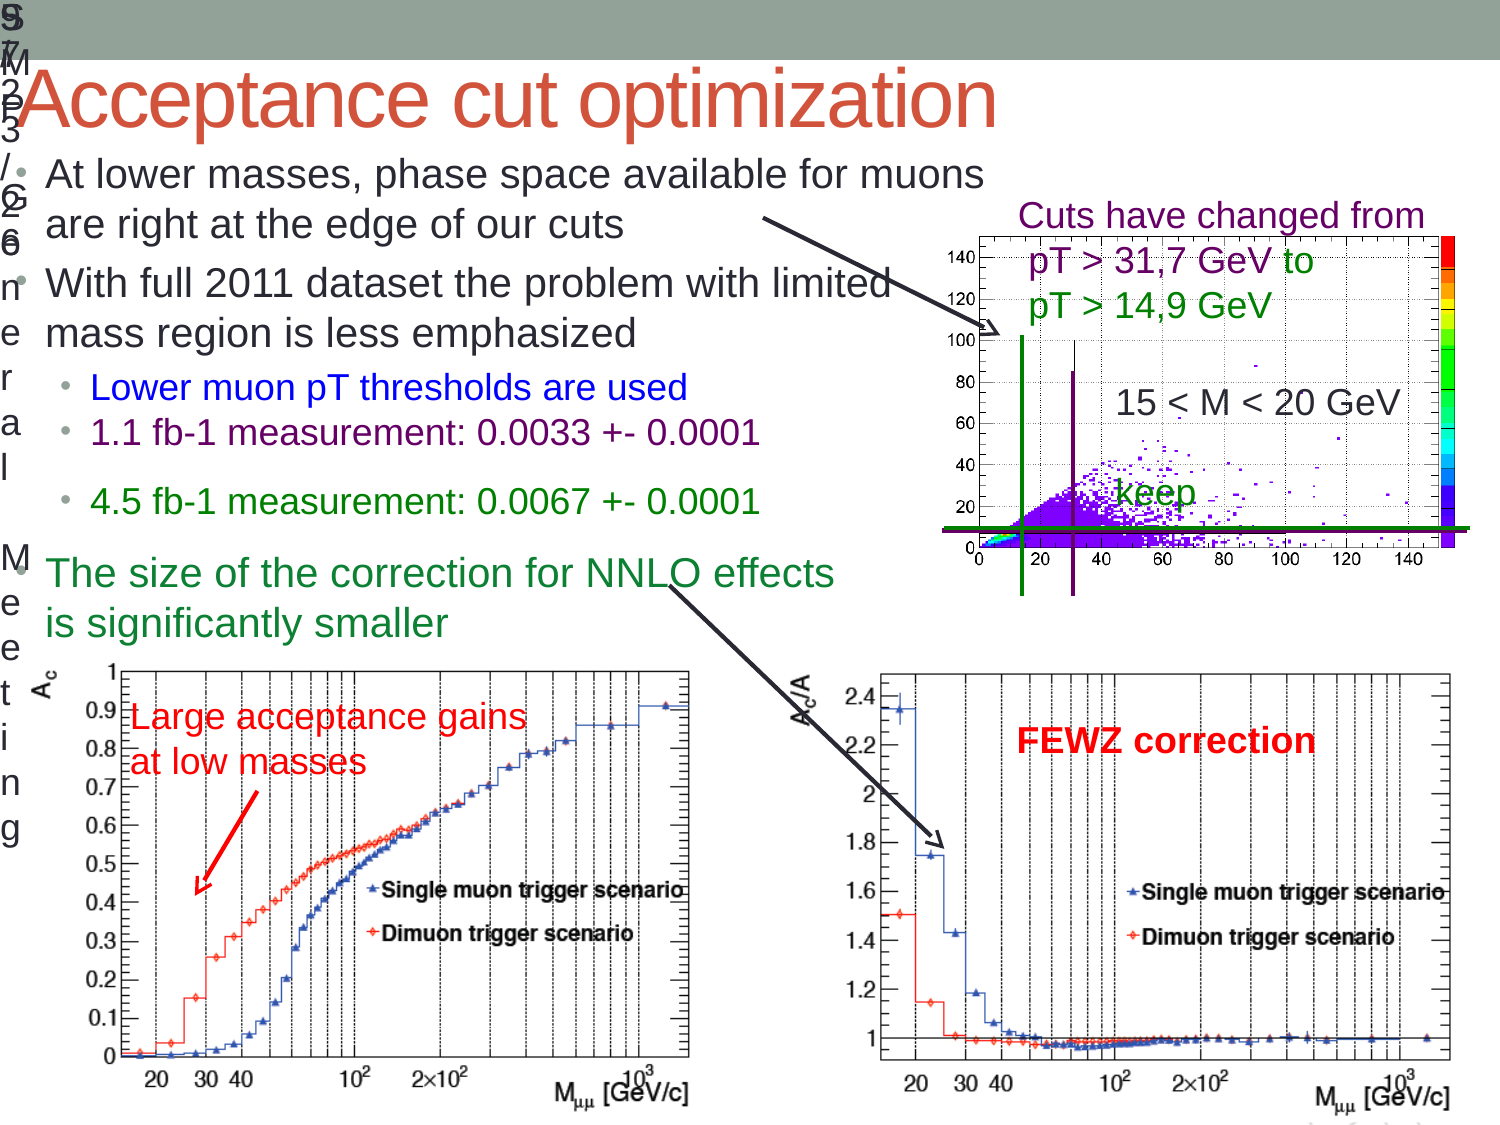

SMP General Meeting
# Acceptance cut optimization
At lower masses, phase space available for muons
are right at the edge of our cuts
With full 2011 dataset the problem with limited acceptance in the low
mass region is less emphasized
Lower muon pT thresholds are used
1.1 fb-1 measurement: 0.0033 +- 0.0001
4.5 fb-1 measurement: 0.0067 +- 0.0001
The size of the correction for NNLO effects
is significantly smaller
Cuts have changed from
 pT > 31,7 GeV to
 pT > 14,9 GeV
15 < M < 20 GeV
keep
Large acceptance gains
at low masses
FEWZ correction